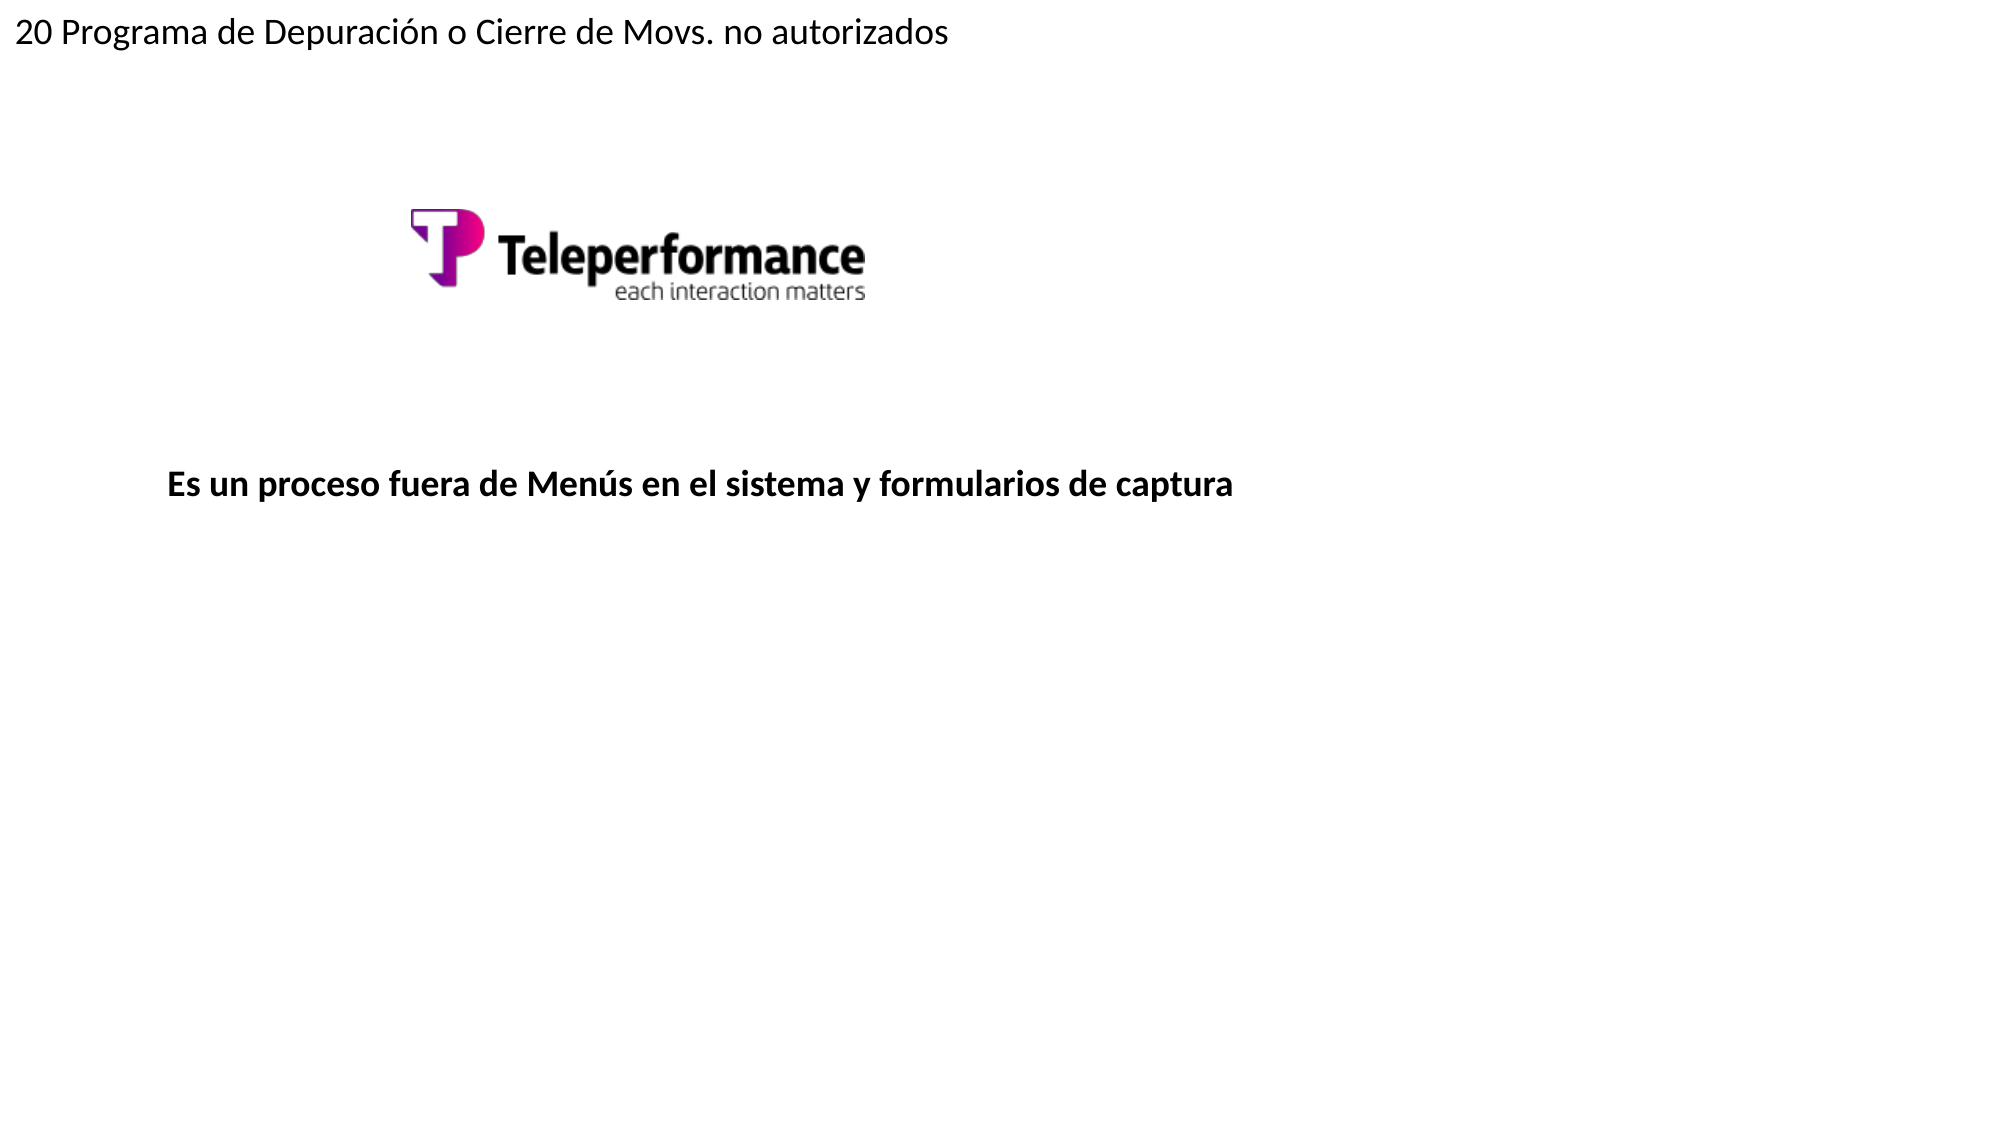

20 Programa de Depuración o Cierre de Movs. no autorizados
Es un proceso fuera de Menús en el sistema y formularios de captura